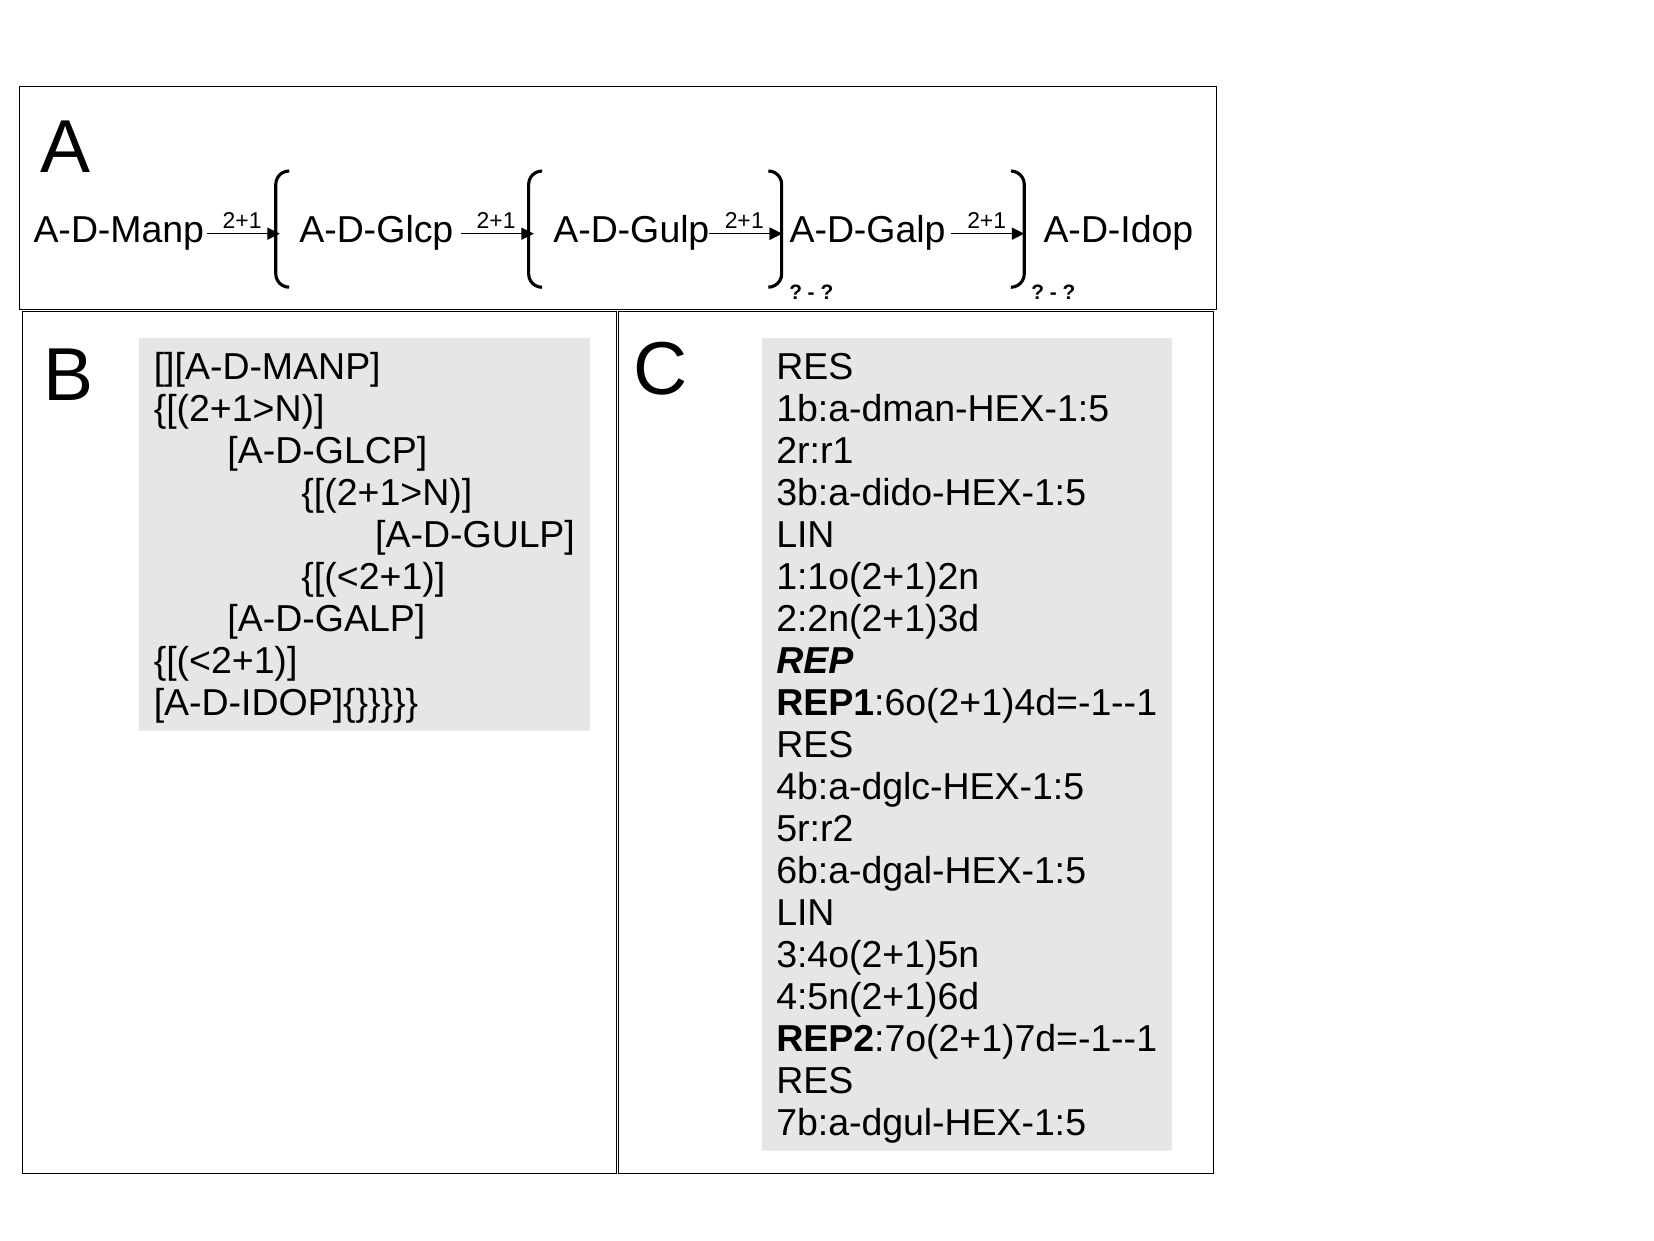

A
A-D-Manp
A-D-Glcp
A-D-Gulp
A-D-Galp
A-D-Idop
2+1
2+1
2+1
2+1
? - ?
? - ?
C
B
[][A-D-MANP]
{[(2+1>N)]
	[A-D-GLCP]
		{[(2+1>N)]
			[A-D-GULP]
		{[(<2+1)]
	[A-D-GALP]
{[(<2+1)]
[A-D-IDOP]{}}}}}
RES
1b:a-dman-HEX-1:5
2r:r1
3b:a-dido-HEX-1:5
LIN
1:1o(2+1)2n
2:2n(2+1)3d
REP
REP1:6o(2+1)4d=-1--1
RES
4b:a-dglc-HEX-1:5
5r:r2
6b:a-dgal-HEX-1:5
LIN
3:4o(2+1)5n
4:5n(2+1)6d
REP2:7o(2+1)7d=-1--1
RES
7b:a-dgul-HEX-1:5